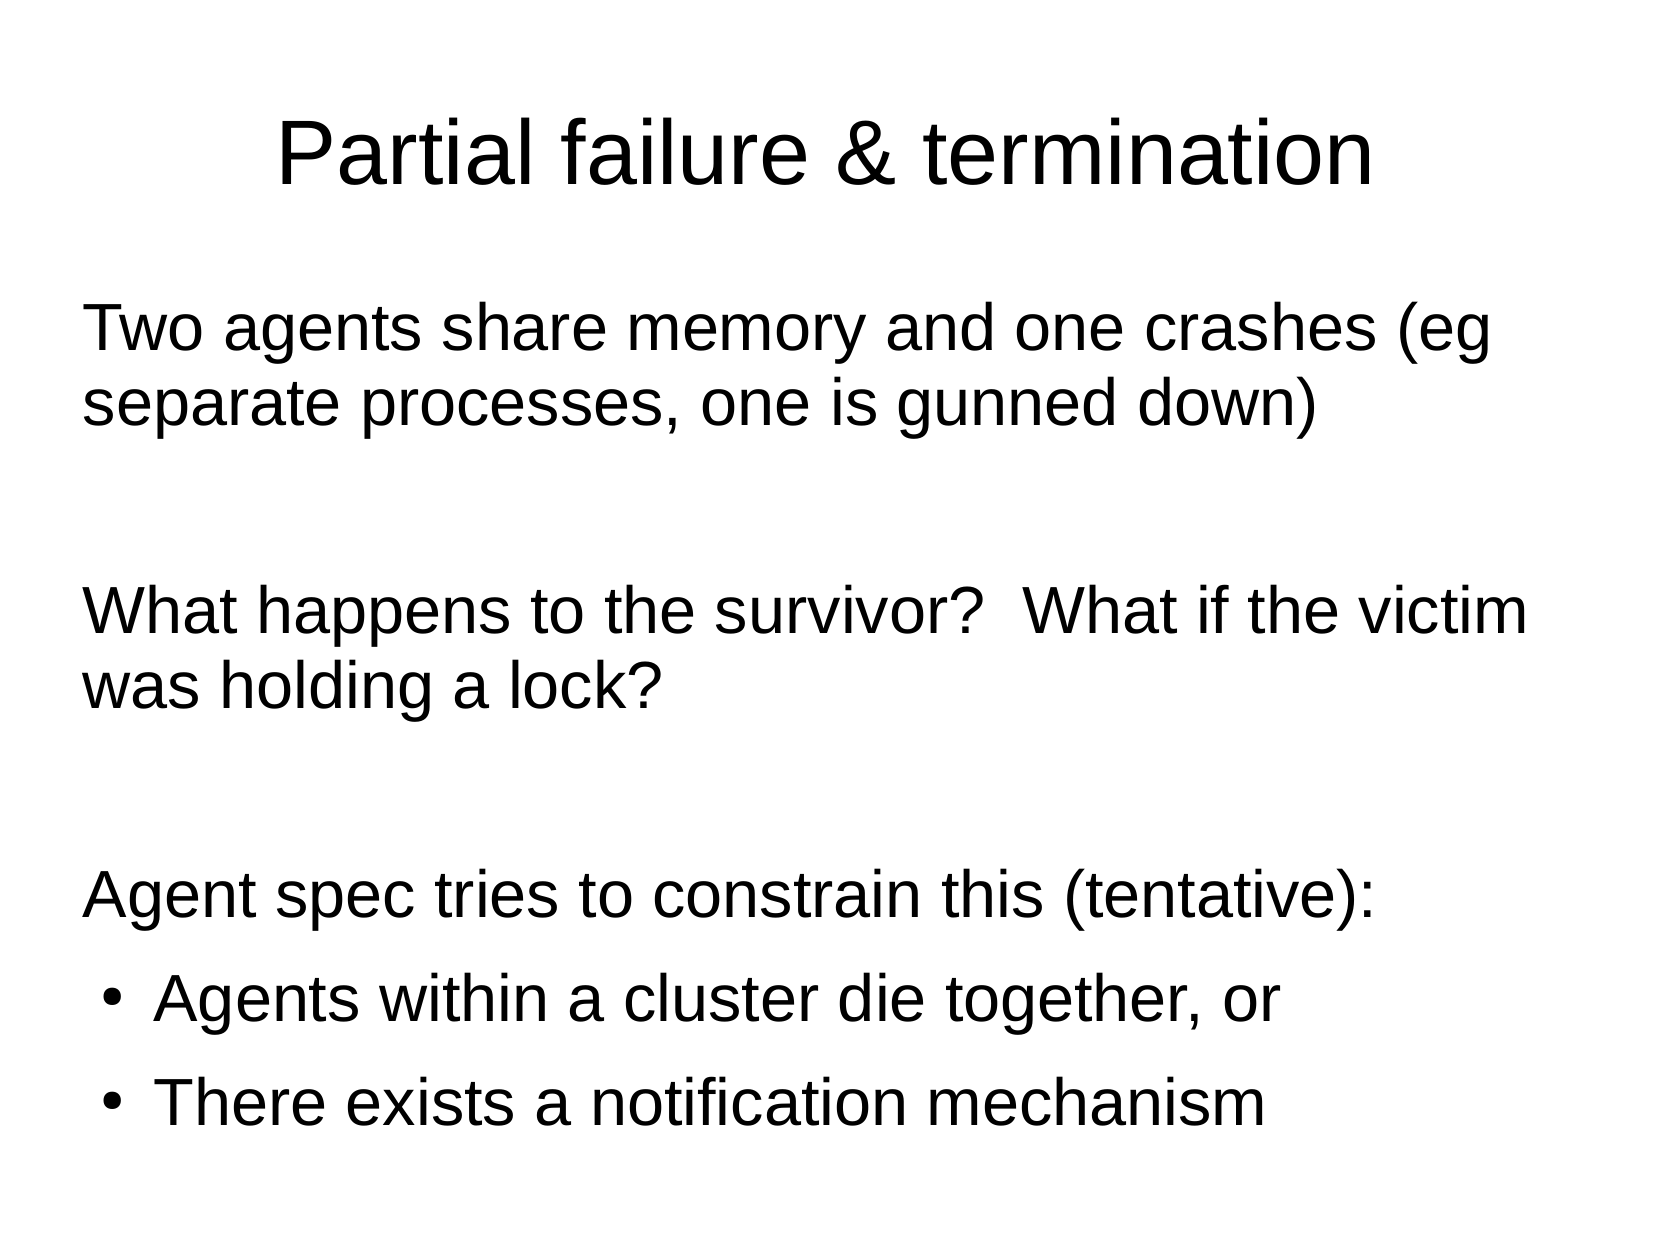

# Partial failure & termination
Two agents share memory and one crashes (eg separate processes, one is gunned down)
What happens to the survivor? What if the victim was holding a lock?
Agent spec tries to constrain this (tentative):
Agents within a cluster die together, or
There exists a notification mechanism